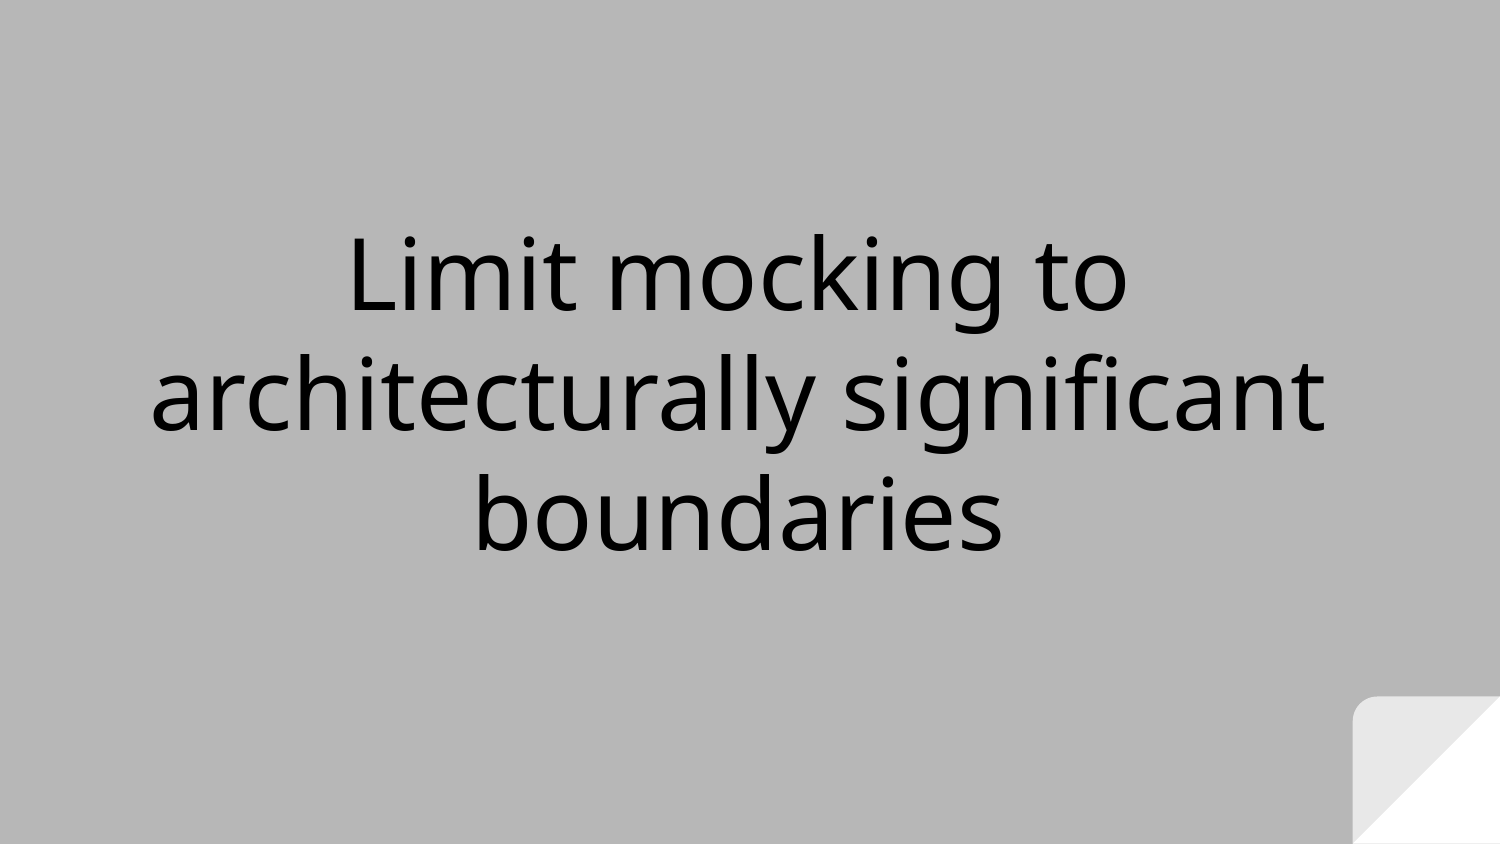

# Limit mocking to architecturally significant boundaries